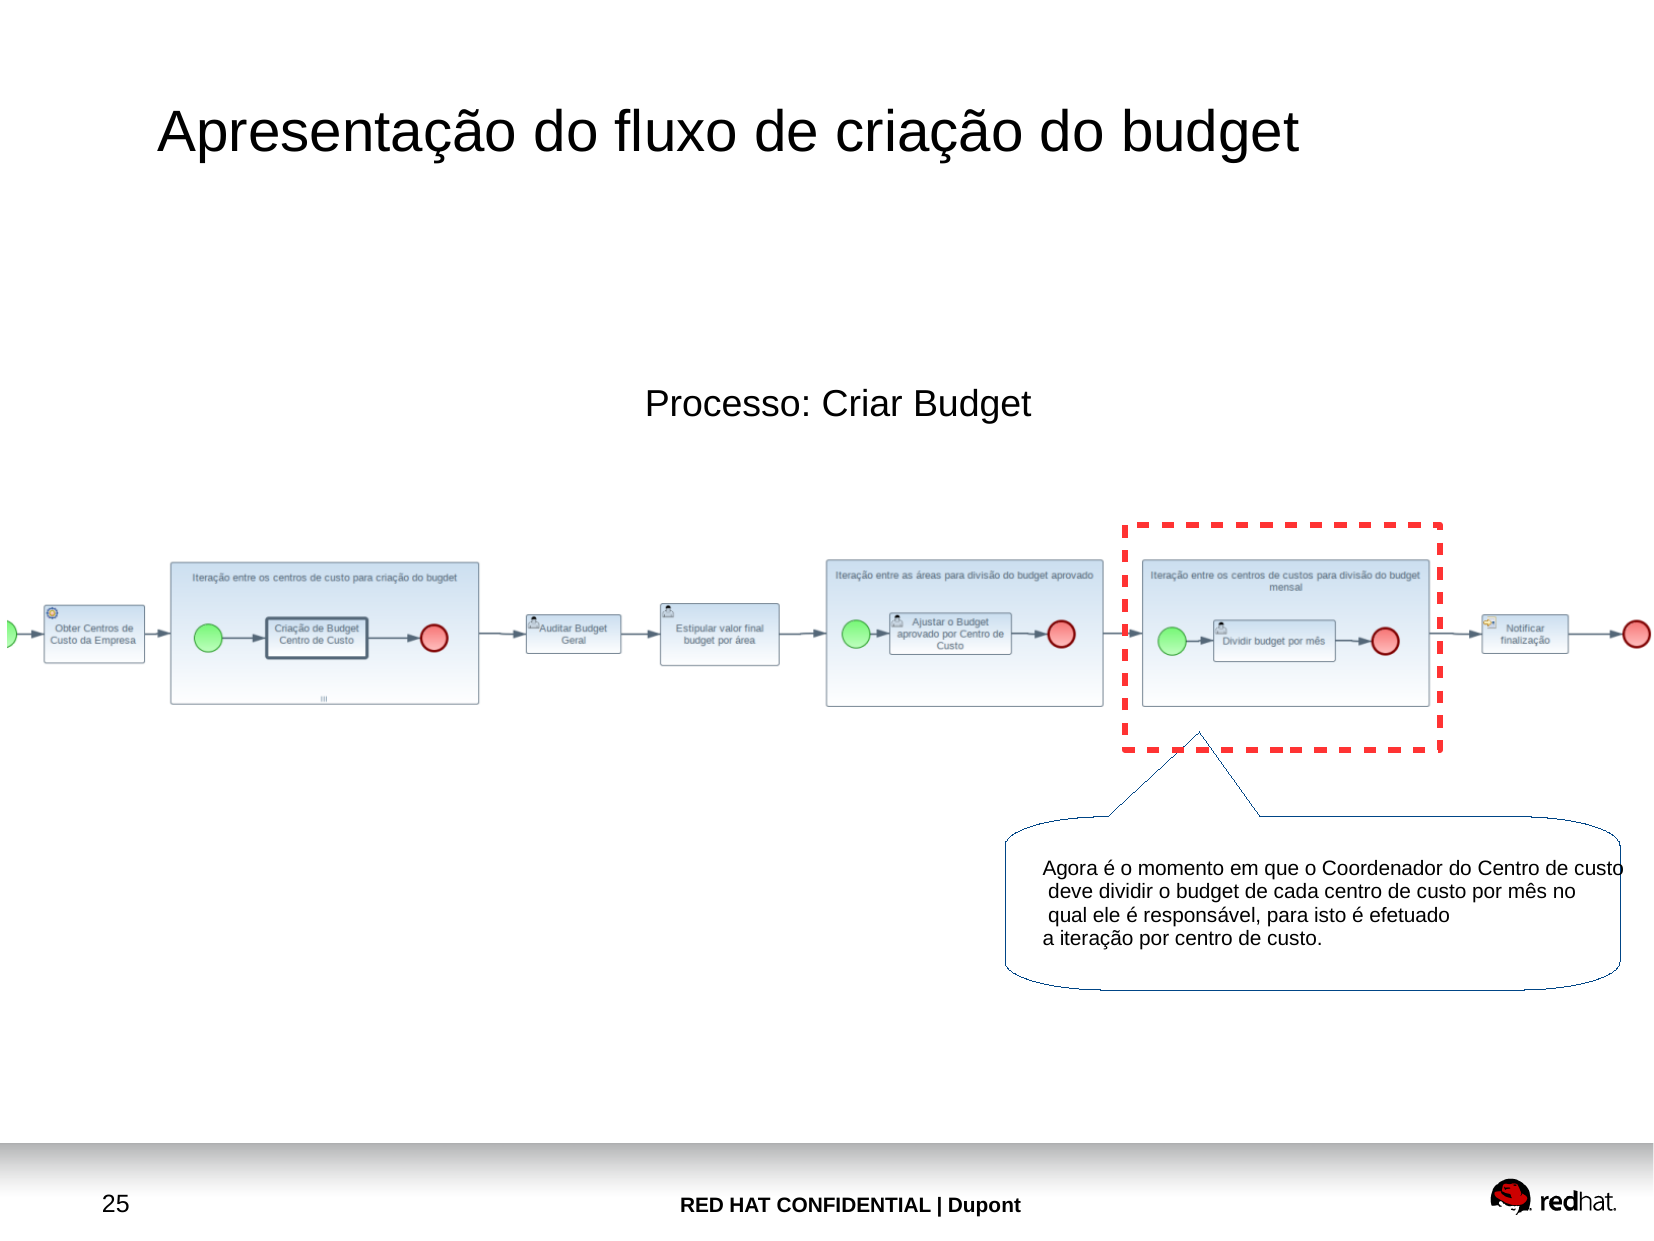

Apresentação do fluxo de criação do budget
Processo: Criar Budget
Agora é o momento em que o Coordenador do Centro de custo
 deve dividir o budget de cada centro de custo por mês no
 qual ele é responsável, para isto é efetuado
a iteração por centro de custo.